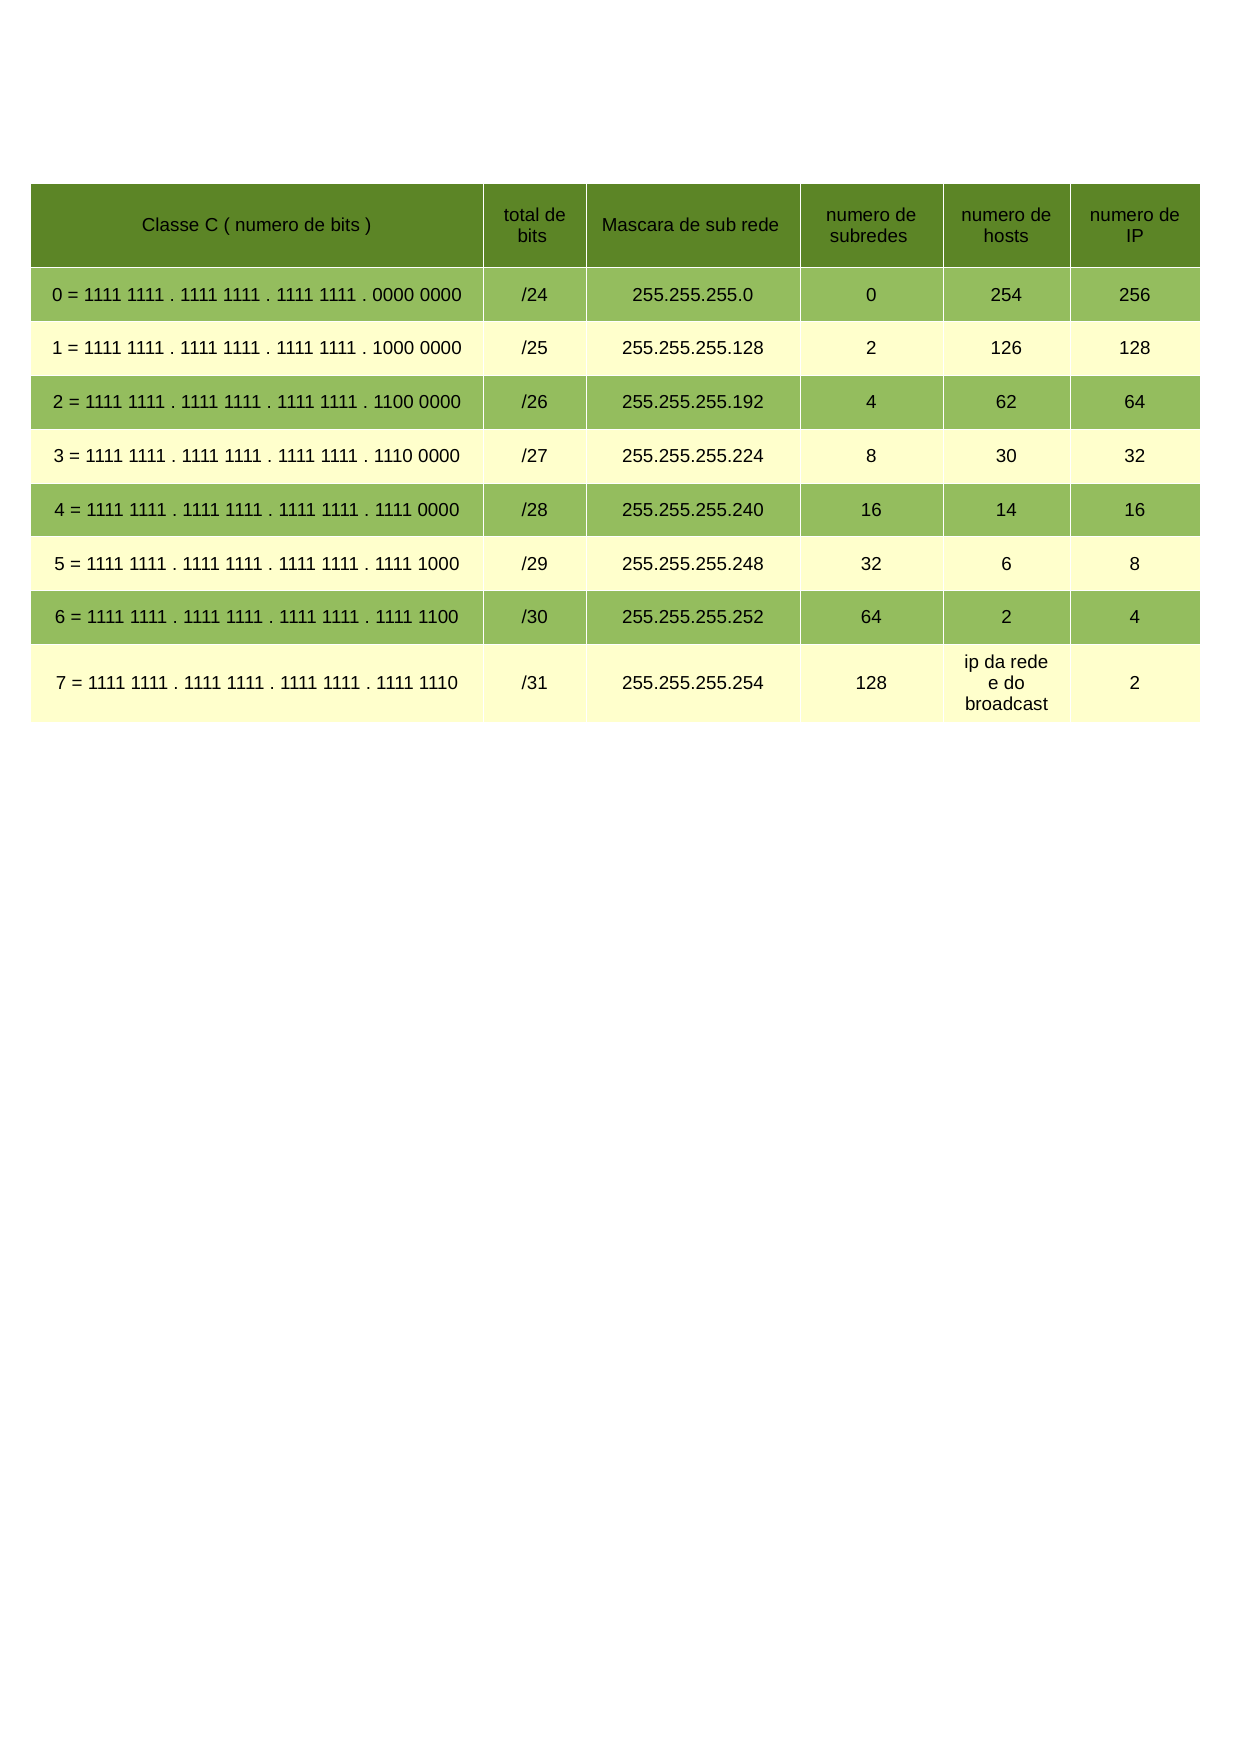

| Classe C ( numero de bits ) | total de bits | Mascara de sub rede | numero de subredes | numero de hosts | numero de IP |
| --- | --- | --- | --- | --- | --- |
| 0 = 1111 1111 . 1111 1111 . 1111 1111 . 0000 0000 | /24 | 255.255.255.0 | 0 | 254 | 256 |
| 1 = 1111 1111 . 1111 1111 . 1111 1111 . 1000 0000 | /25 | 255.255.255.128 | 2 | 126 | 128 |
| 2 = 1111 1111 . 1111 1111 . 1111 1111 . 1100 0000 | /26 | 255.255.255.192 | 4 | 62 | 64 |
| 3 = 1111 1111 . 1111 1111 . 1111 1111 . 1110 0000 | /27 | 255.255.255.224 | 8 | 30 | 32 |
| 4 = 1111 1111 . 1111 1111 . 1111 1111 . 1111 0000 | /28 | 255.255.255.240 | 16 | 14 | 16 |
| 5 = 1111 1111 . 1111 1111 . 1111 1111 . 1111 1000 | /29 | 255.255.255.248 | 32 | 6 | 8 |
| 6 = 1111 1111 . 1111 1111 . 1111 1111 . 1111 1100 | /30 | 255.255.255.252 | 64 | 2 | 4 |
| 7 = 1111 1111 . 1111 1111 . 1111 1111 . 1111 1110 | /31 | 255.255.255.254 | 128 | ip da rede e do broadcast | 2 |